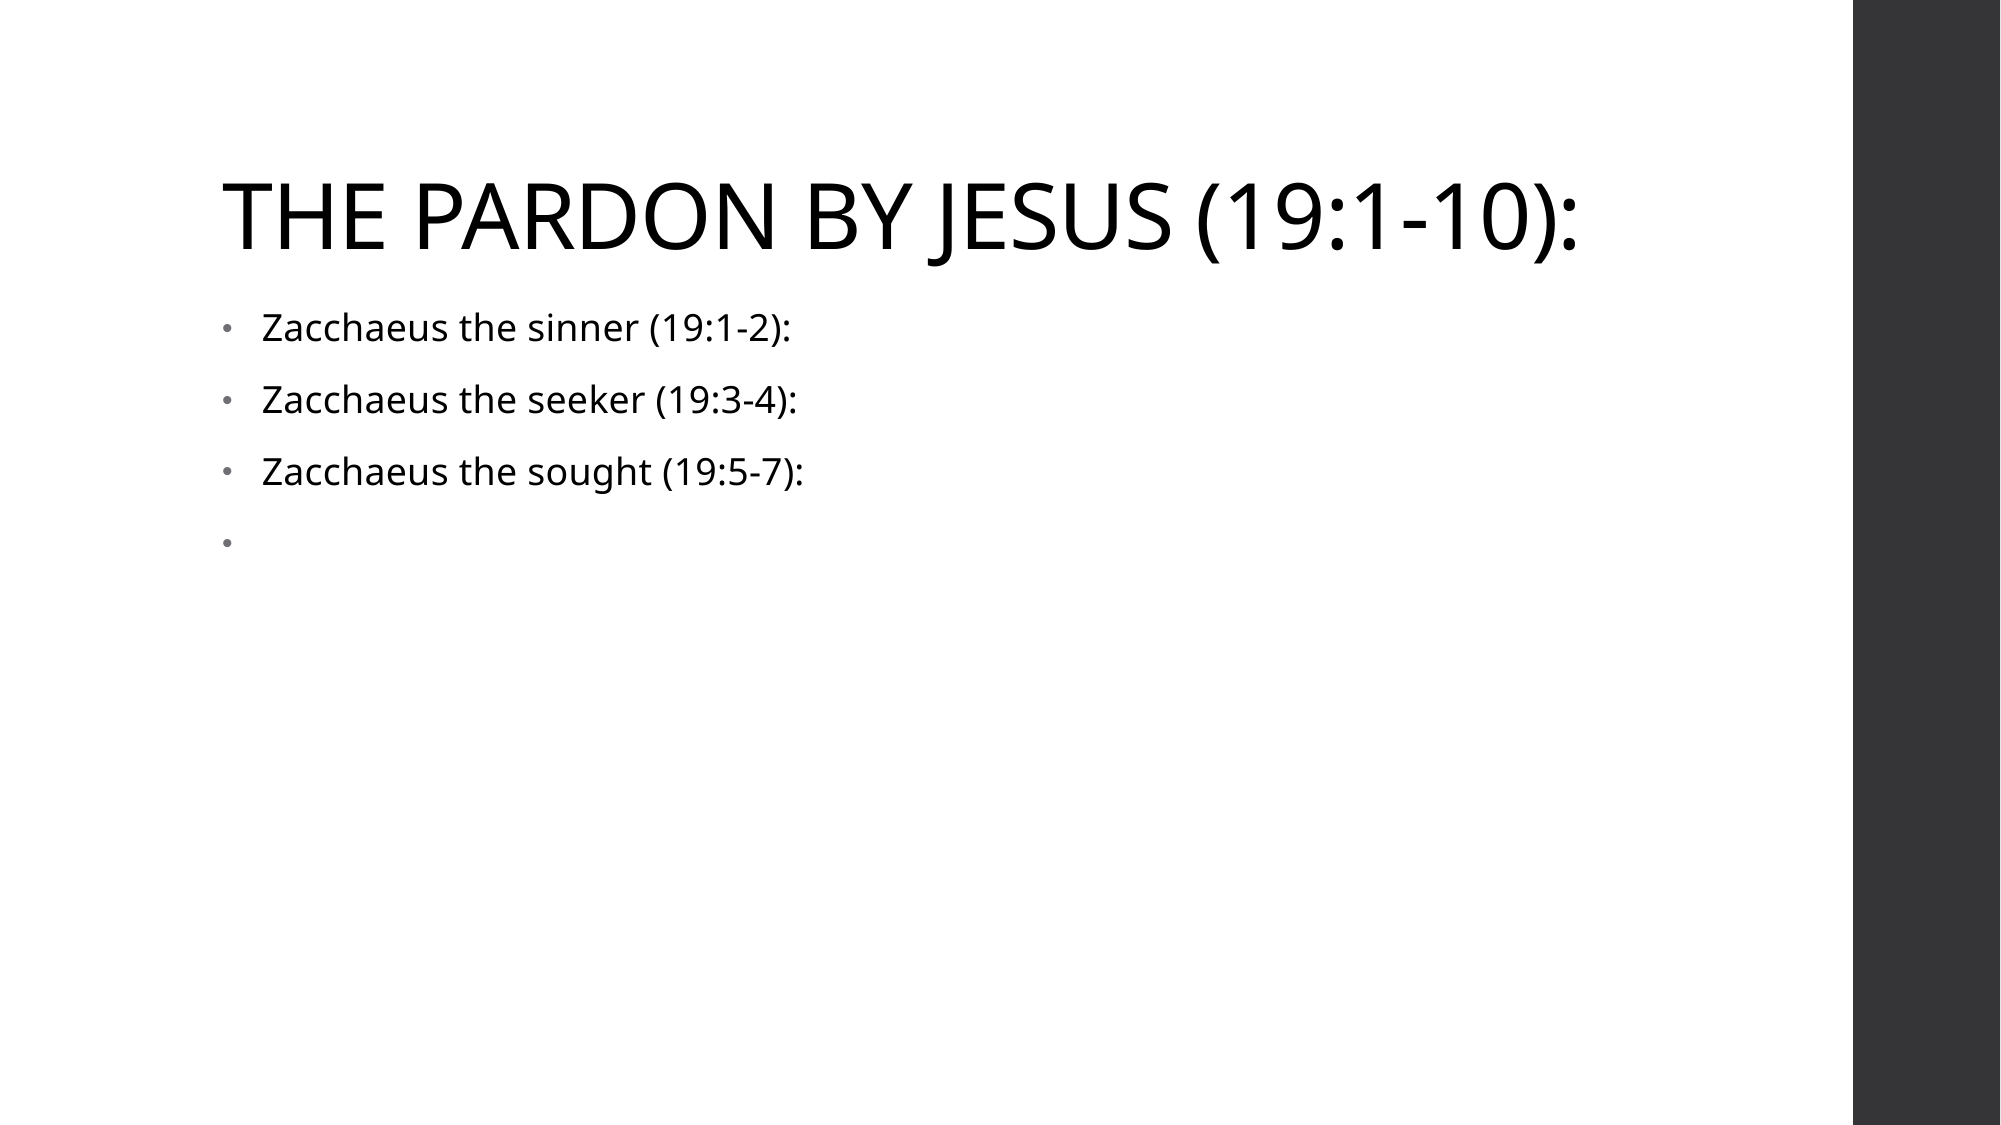

# THE PARDON BY JESUS (19:1-10):
 Zacchaeus the sinner (19:1-2):
 Zacchaeus the seeker (19:3-4):
 Zacchaeus the sought (19:5-7):